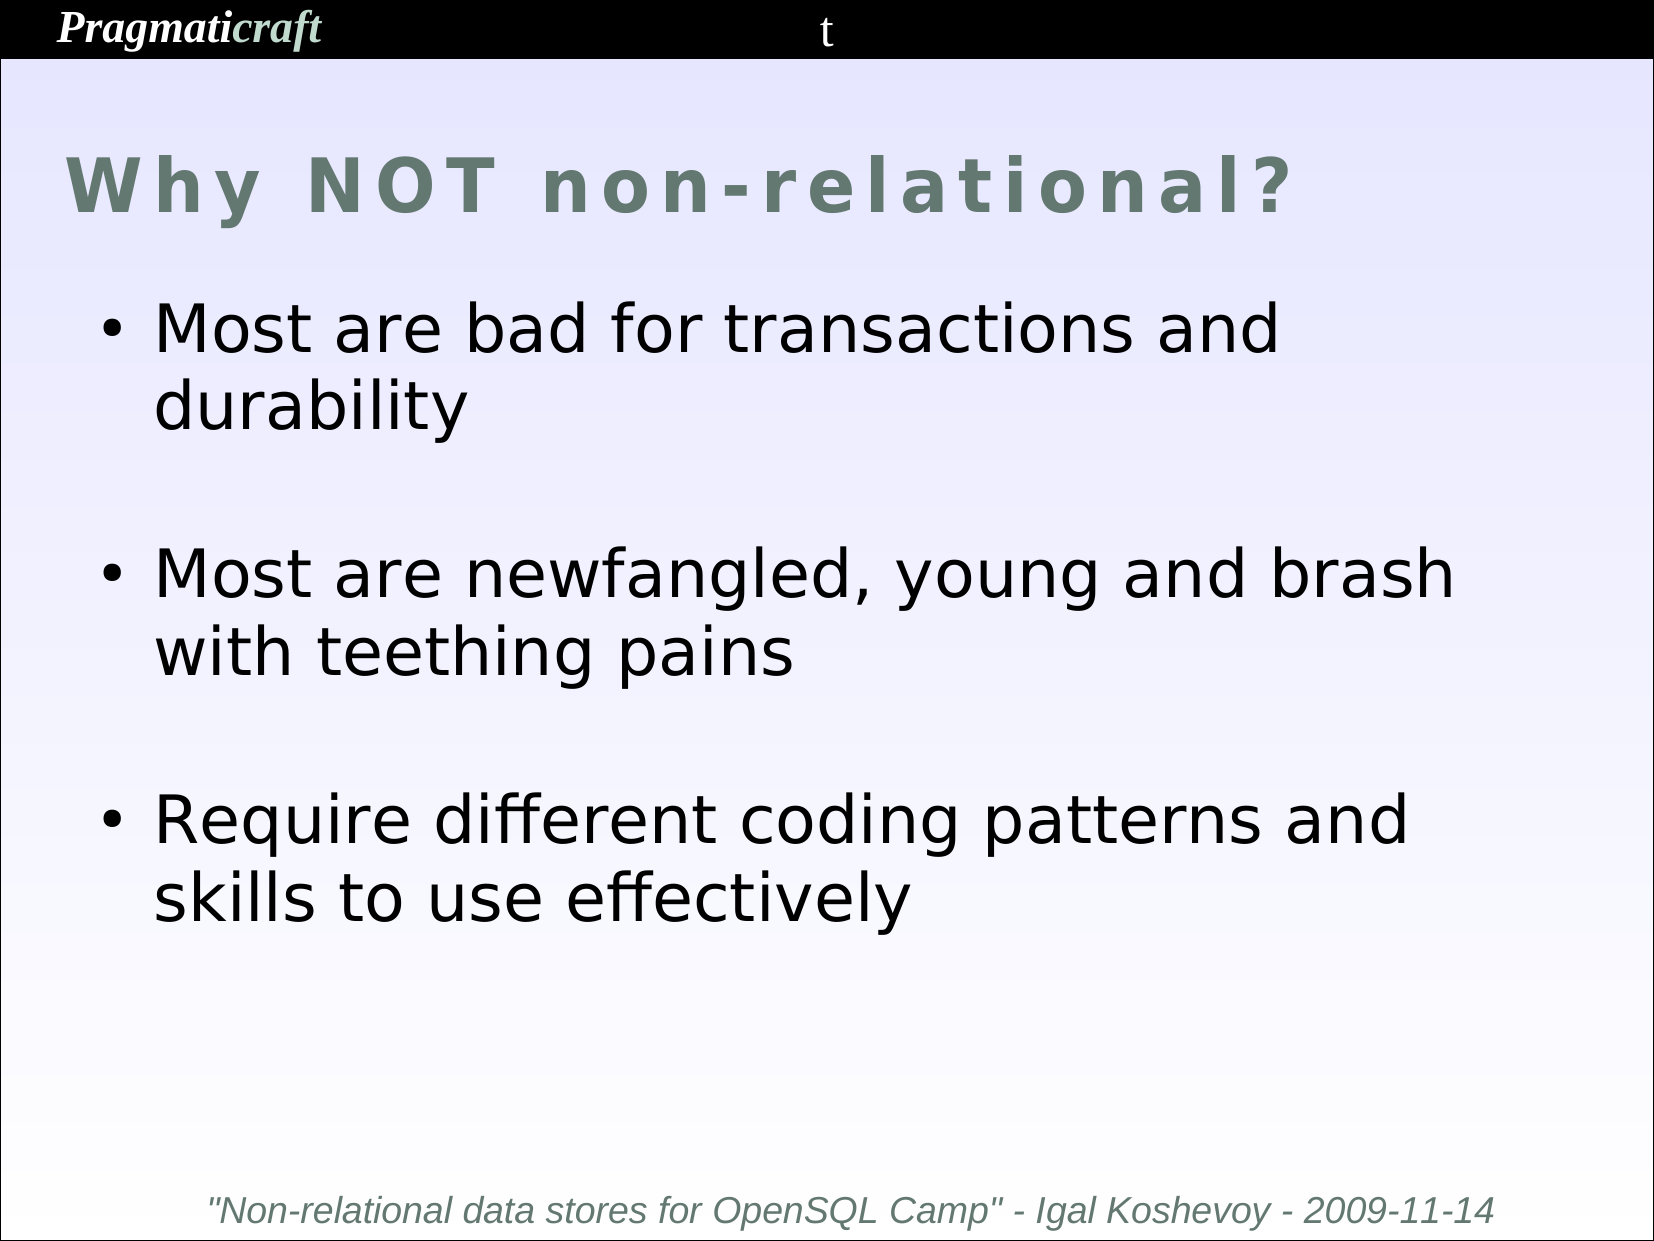

# Why NOT non-relational?
Most are bad for transactions and durability
Most are newfangled, young and brash with teething pains
Require different coding patterns and skills to use effectively